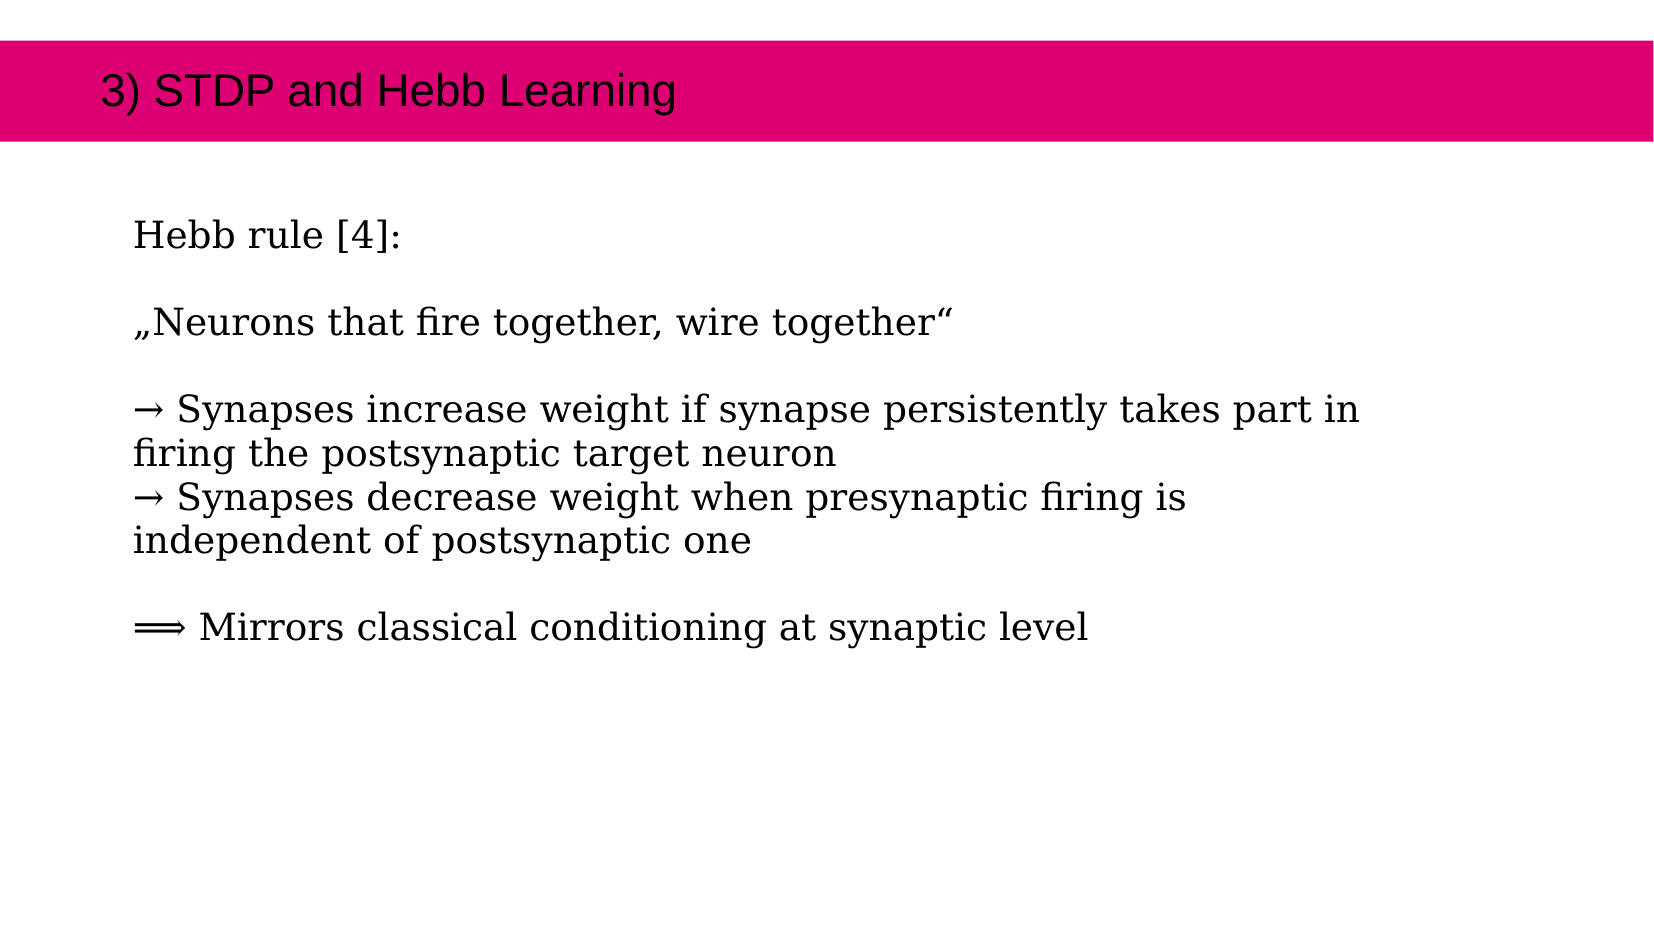

# STDP and Hebb Learning
Hebb rule [4]:
„Neurons that fire together, wire together“
→ Synapses increase weight if synapse persistently takes part in firing the postsynaptic target neuron
→ Synapses decrease weight when presynaptic firing is independent of postsynaptic one
⟹ Mirrors classical conditioning at synaptic level